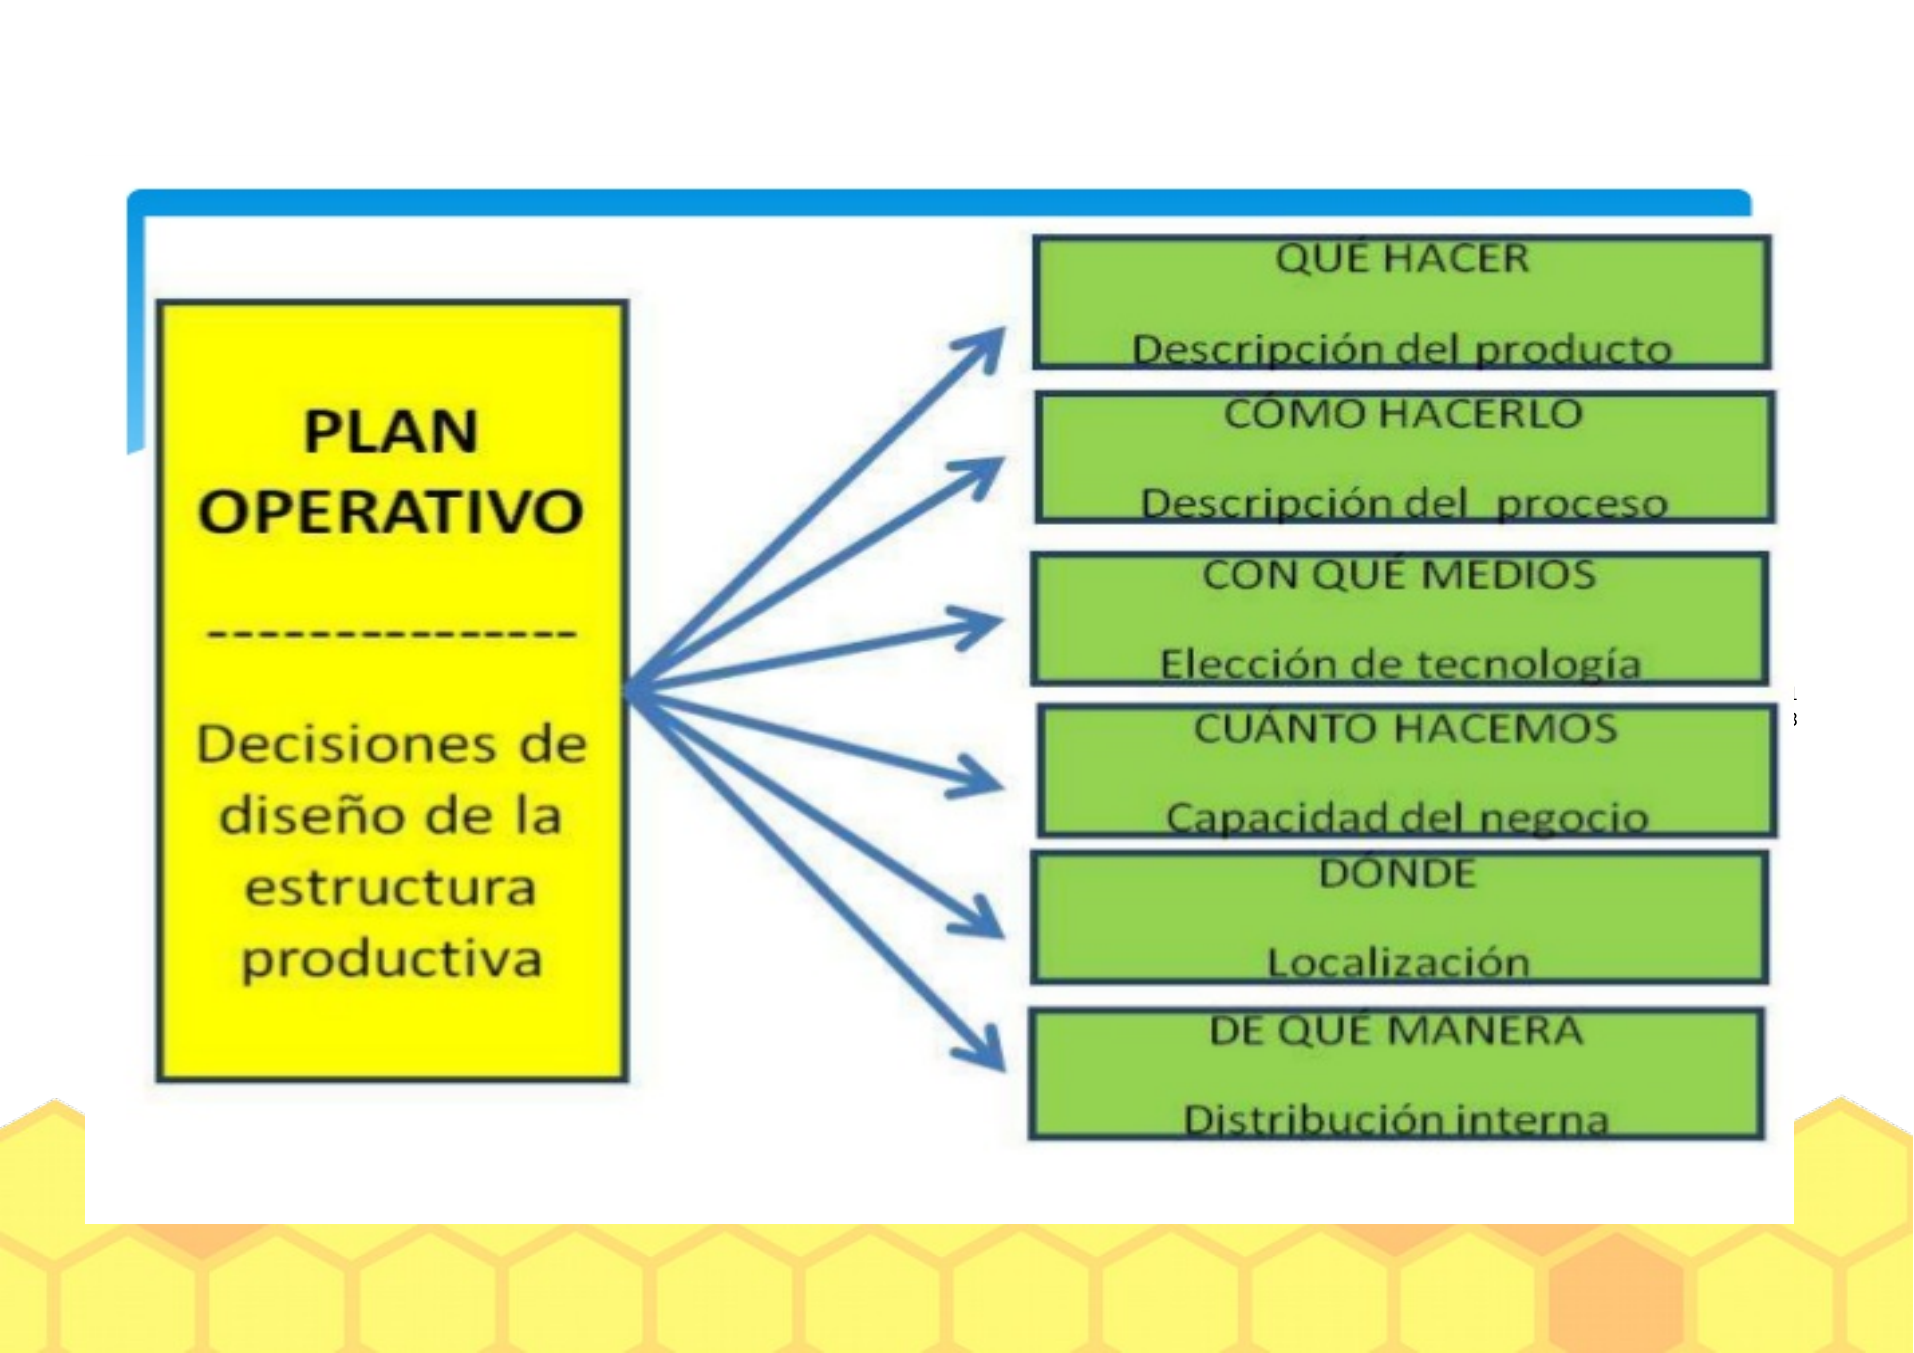

### Chart
| Category | Columna 1 | Columna 3 |
|---|---|---|
| Fila 1 | 9.1 | 4.54 |
| Fila 2 | 2.4 | 9.65 |
| Fila 3 | 3.1 | 3.7 |
| Fila 4 | 4.3 | 6.2 |